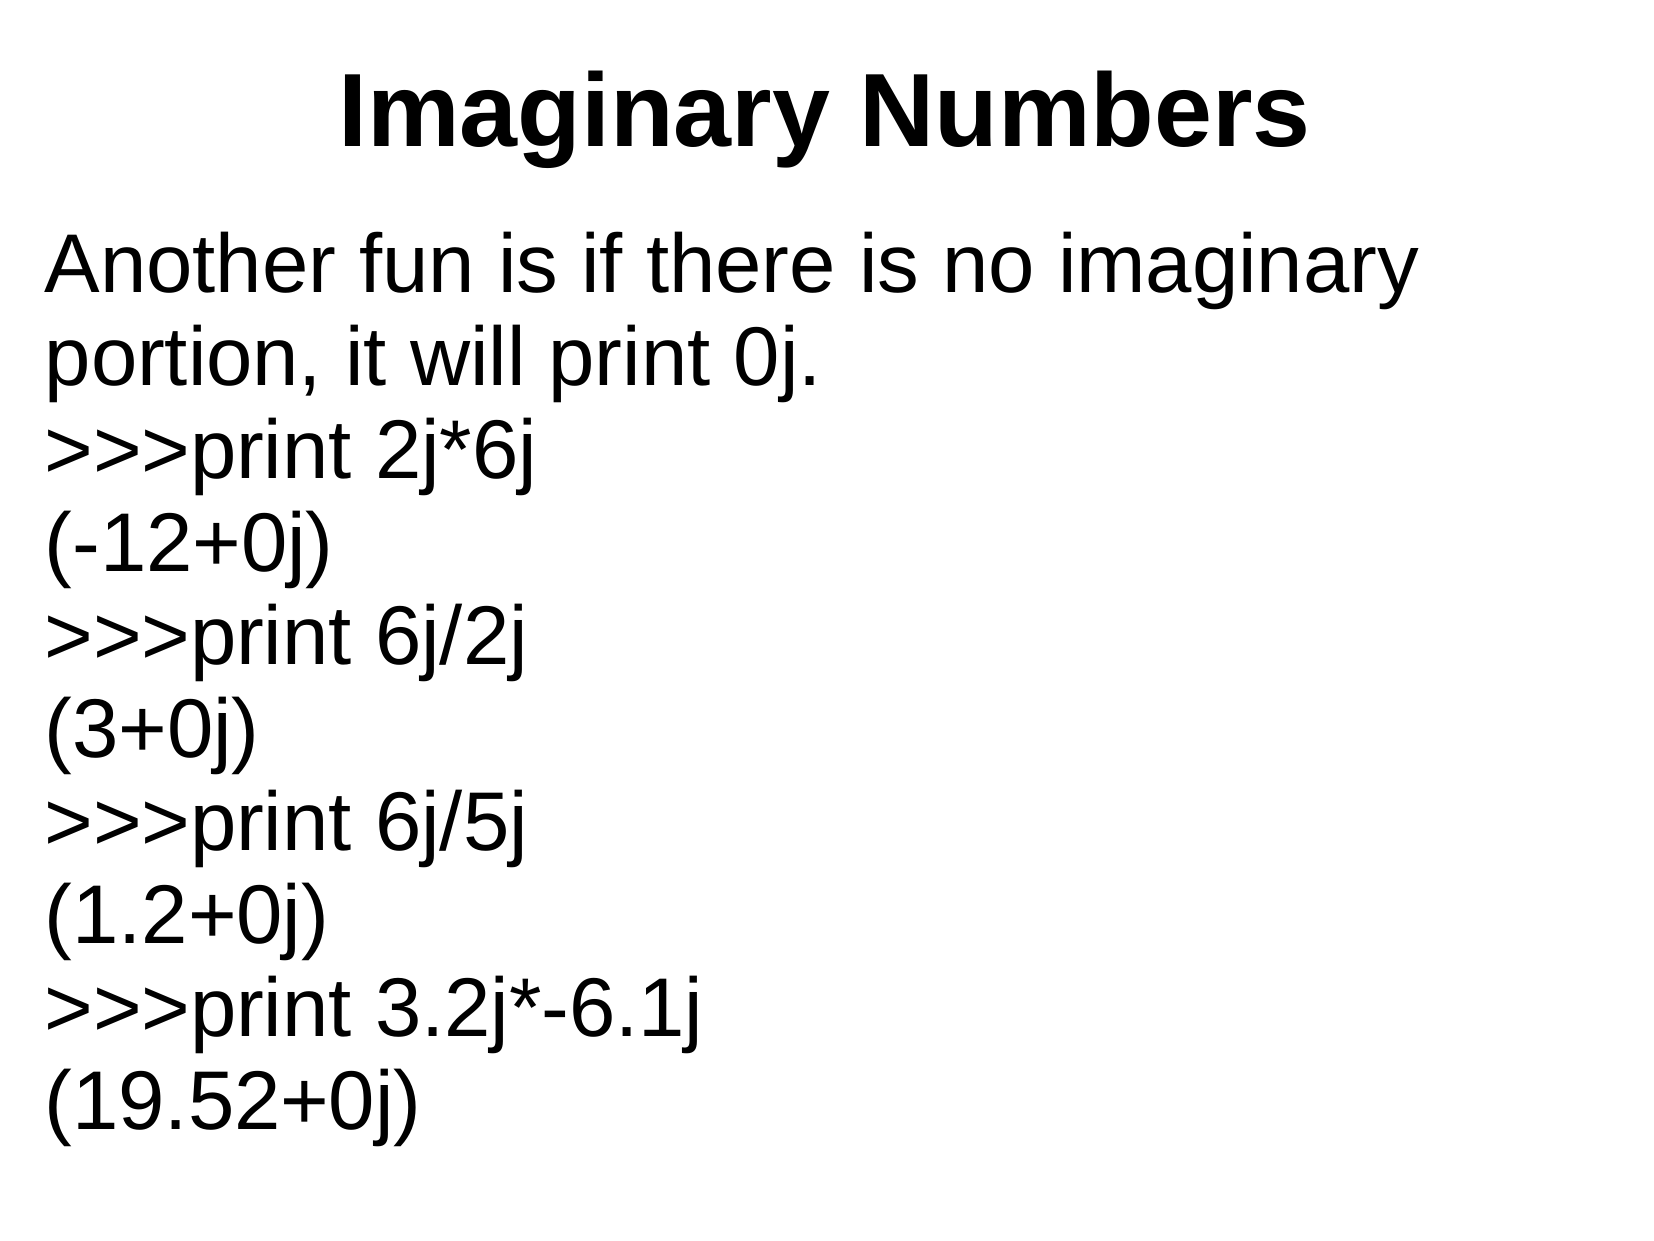

Imaginary Numbers
Another fun is if there is no imaginary portion, it will print 0j.
>>>print 2j*6j
(-12+0j)
>>>print 6j/2j
(3+0j)
>>>print 6j/5j
(1.2+0j)
>>>print 3.2j*-6.1j
(19.52+0j)